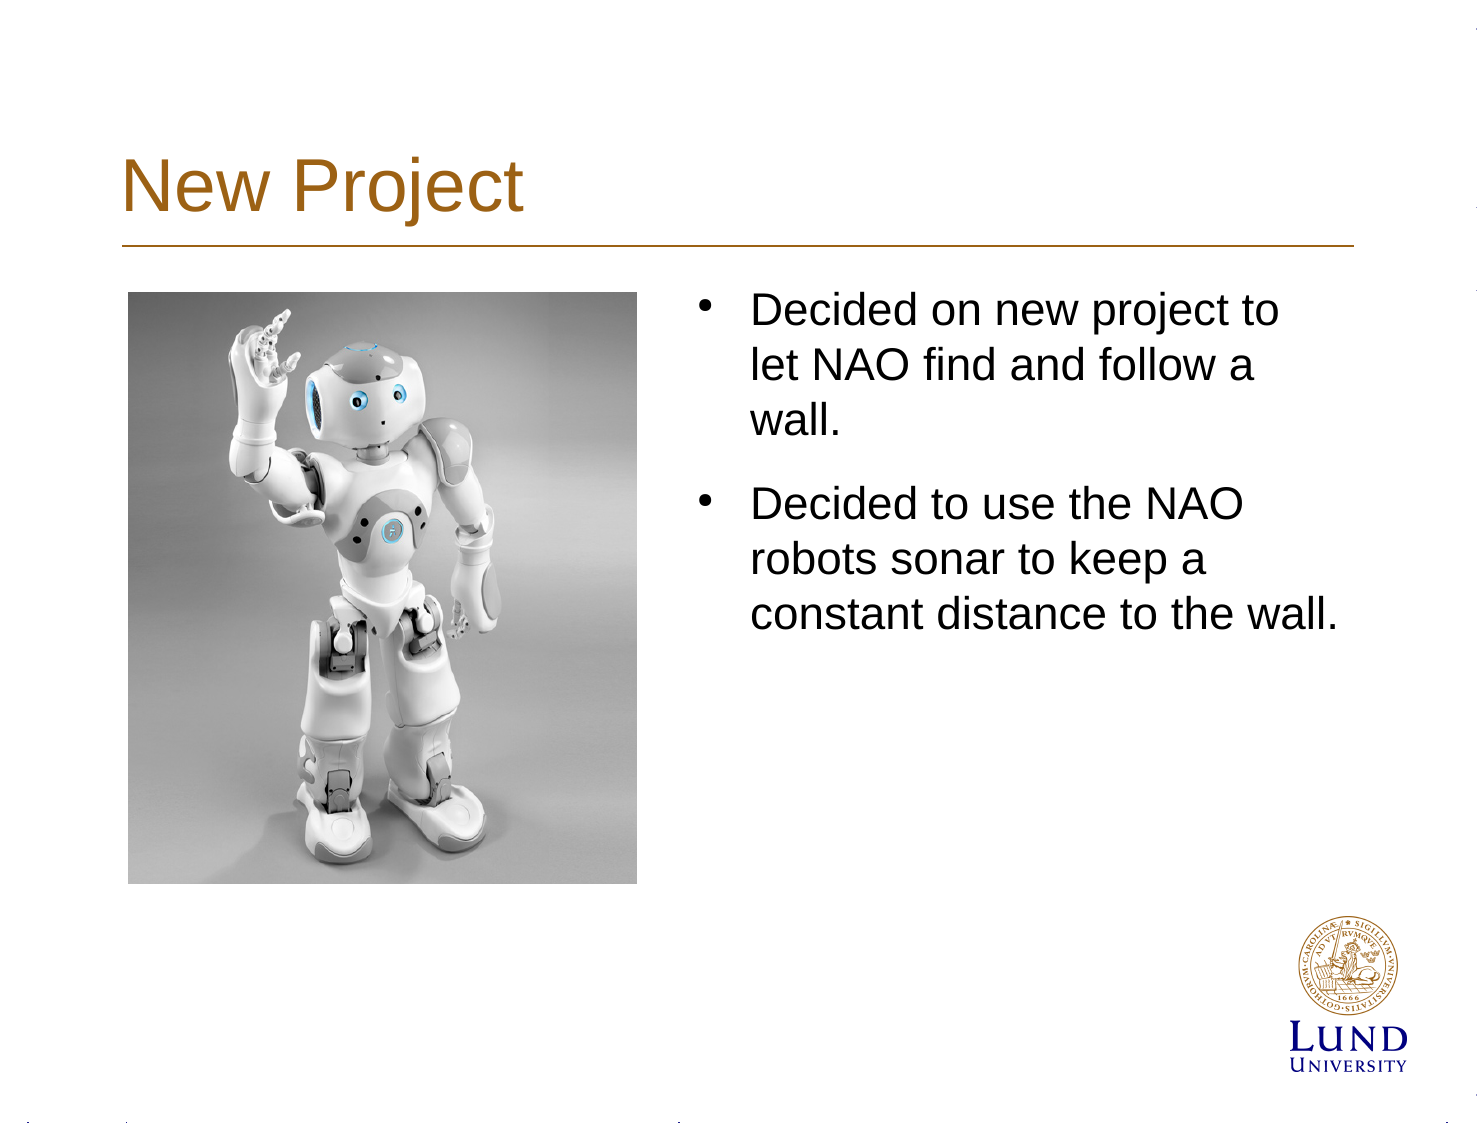

# New Project
Decided on new project to let NAO find and follow a wall.
Decided to use the NAO robots sonar to keep a constant distance to the wall.